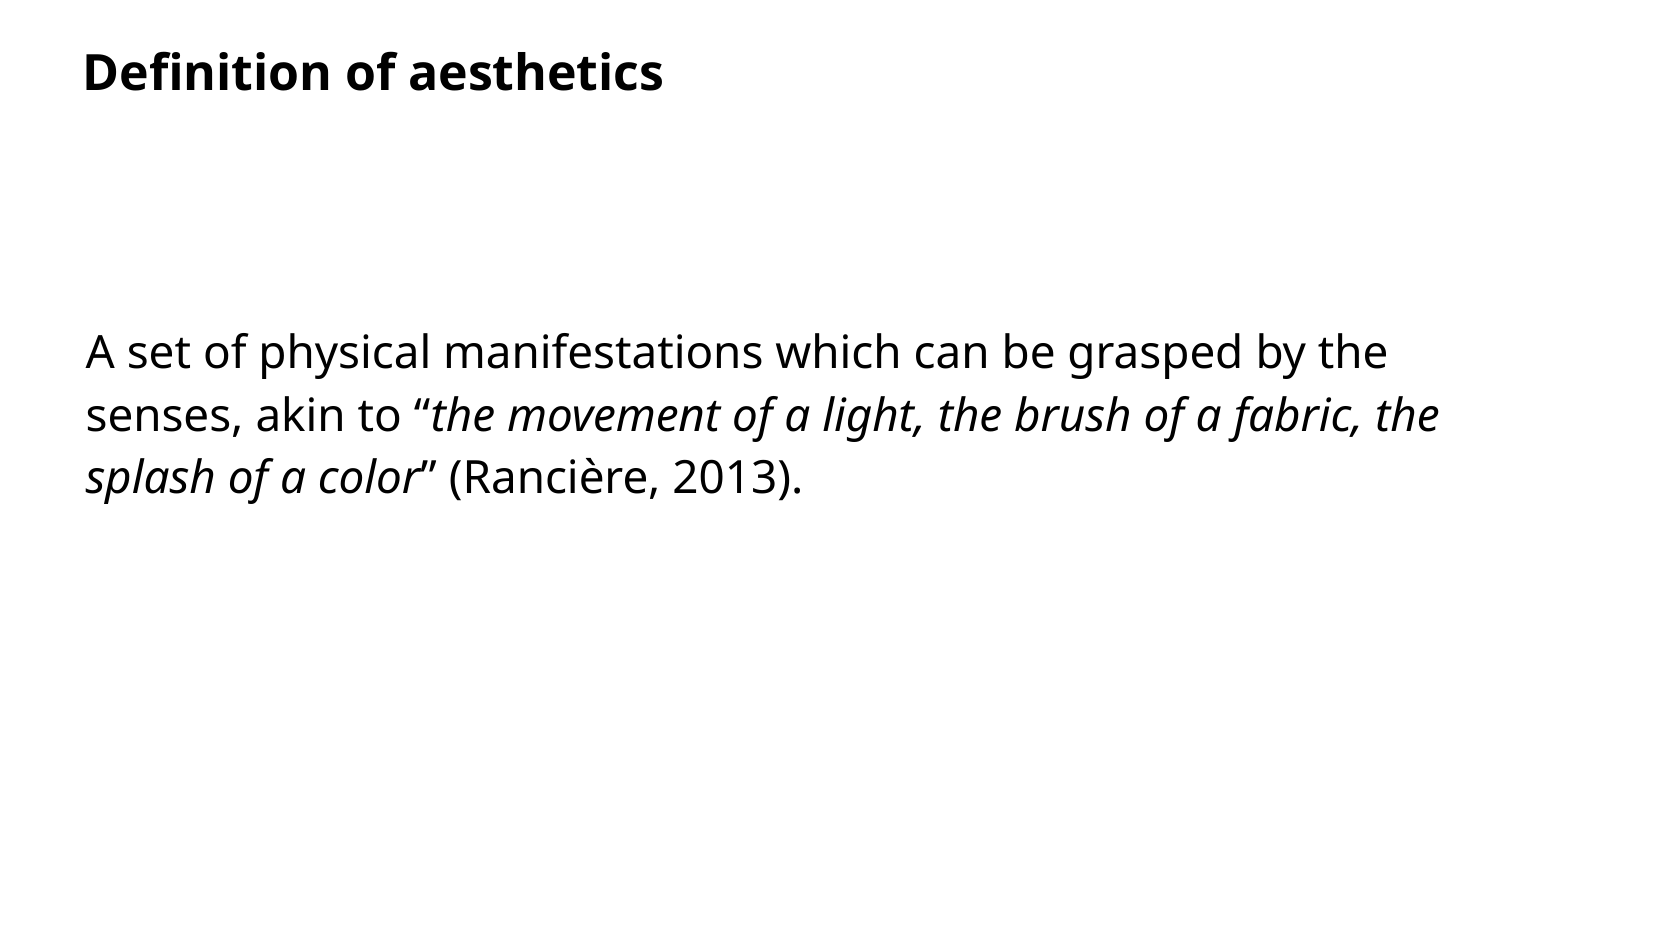

# Definition of aesthetics
A set of physical manifestations which can be grasped by the senses, akin to “the movement of a light, the brush of a fabric, the splash of a color” (Rancière, 2013).